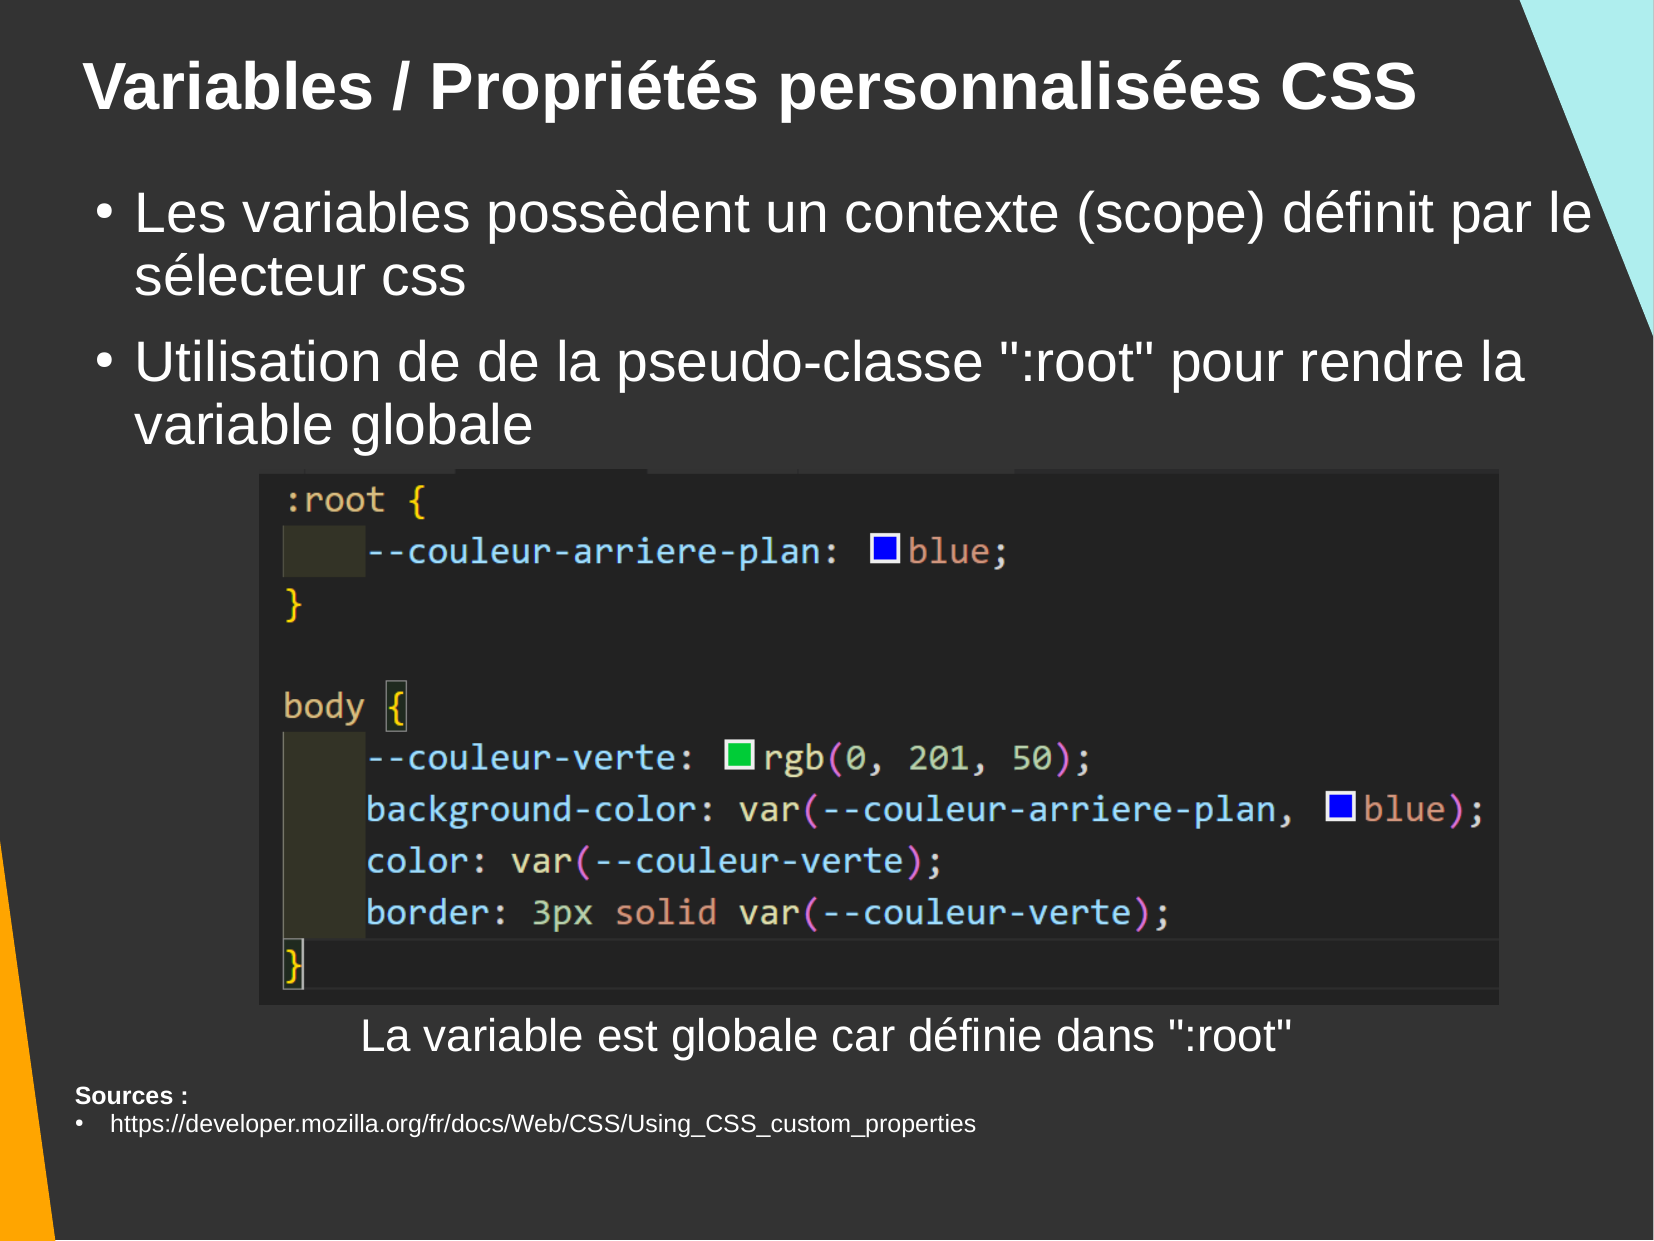

# Variables / Propriétés personnalisées CSS
Les variables possèdent un contexte (scope) définit par le sélecteur css
Utilisation de de la pseudo-classe ":root" pour rendre la variable globale
La variable est globale car définie dans ":root"
Sources :
https://developer.mozilla.org/fr/docs/Web/CSS/Using_CSS_custom_properties